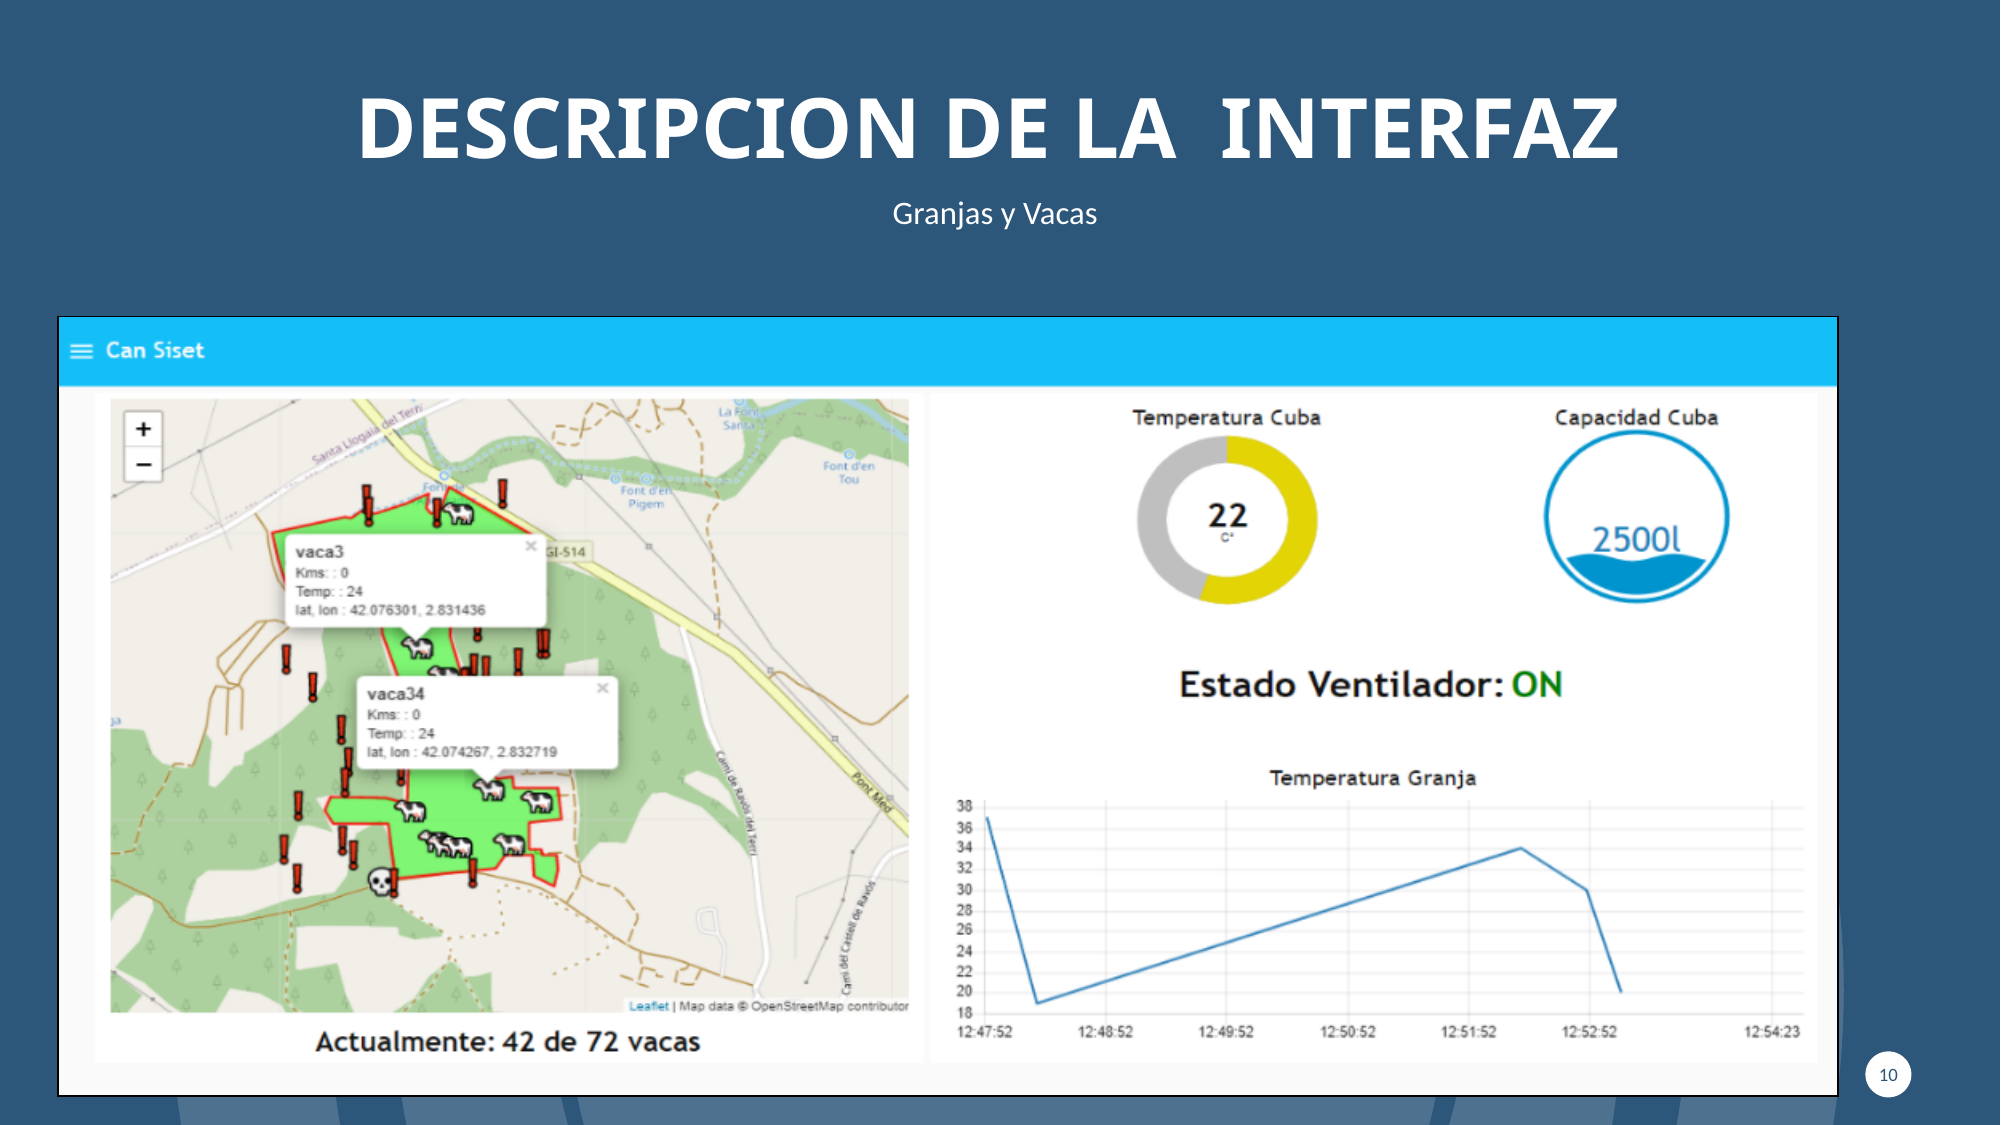

# Descripcion de la interfaz
Granjas y Vacas